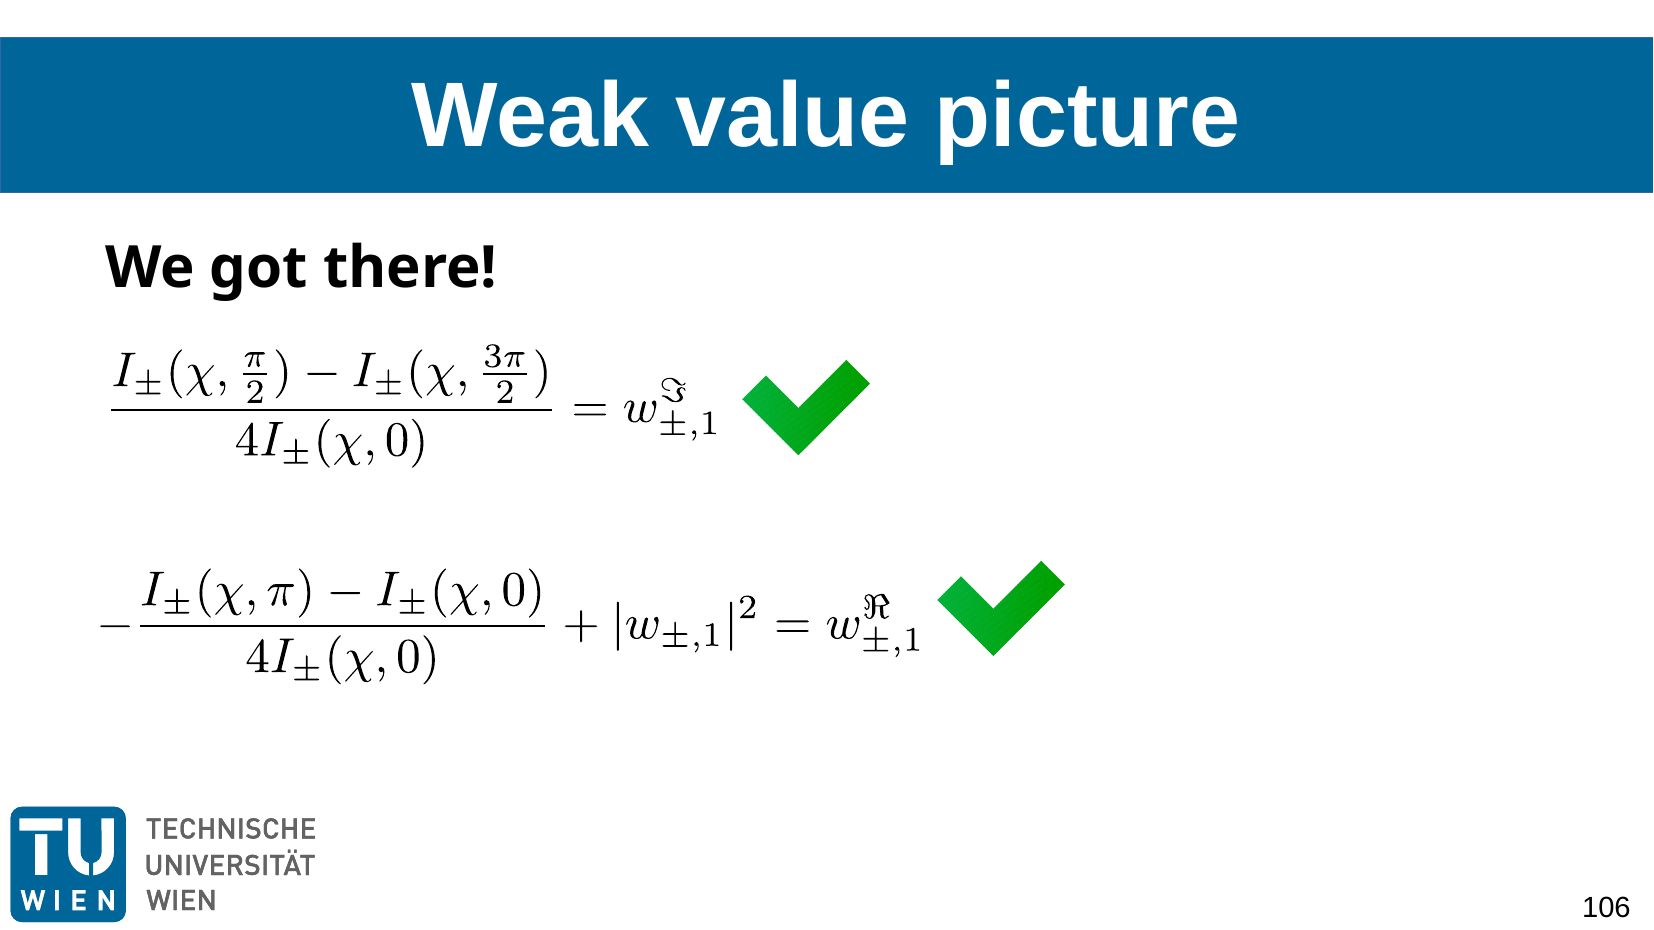

Weak value picture
# We got there!